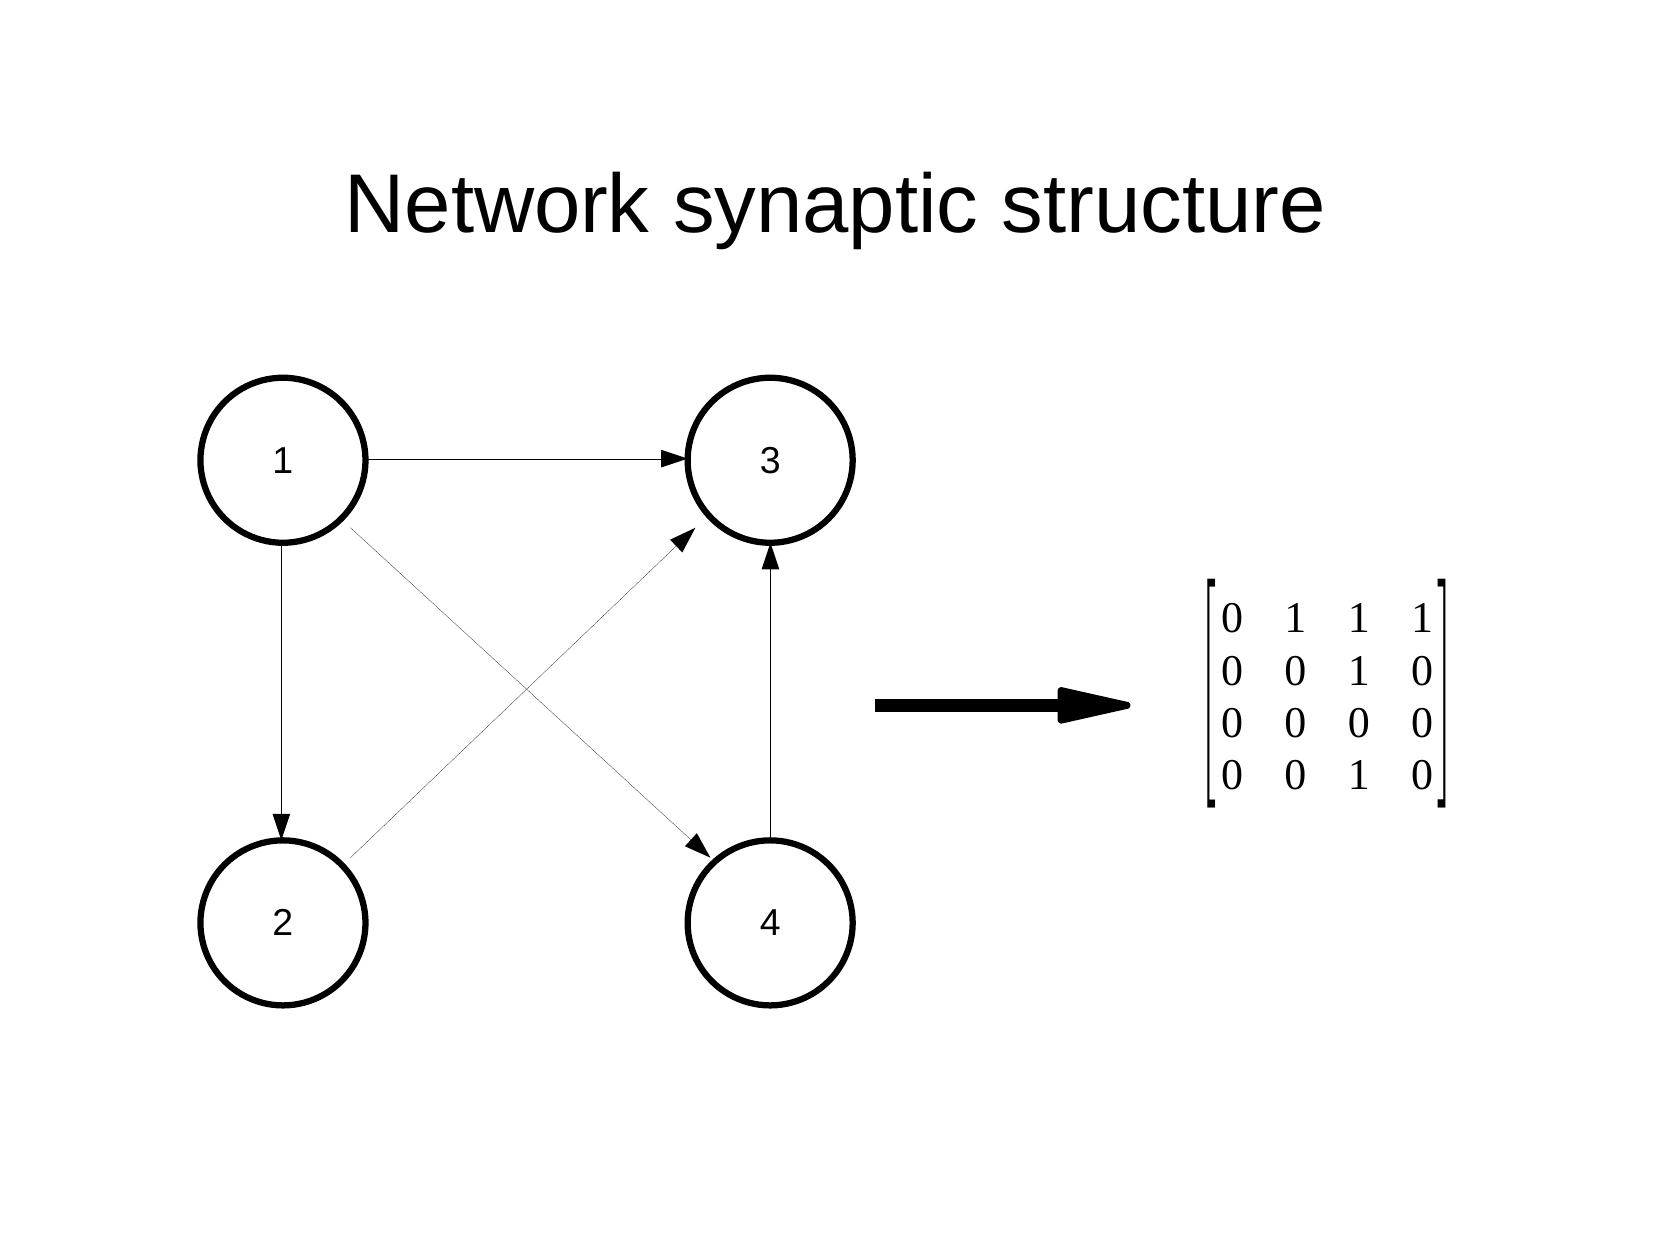

Network synaptic structure
1
3
2
4